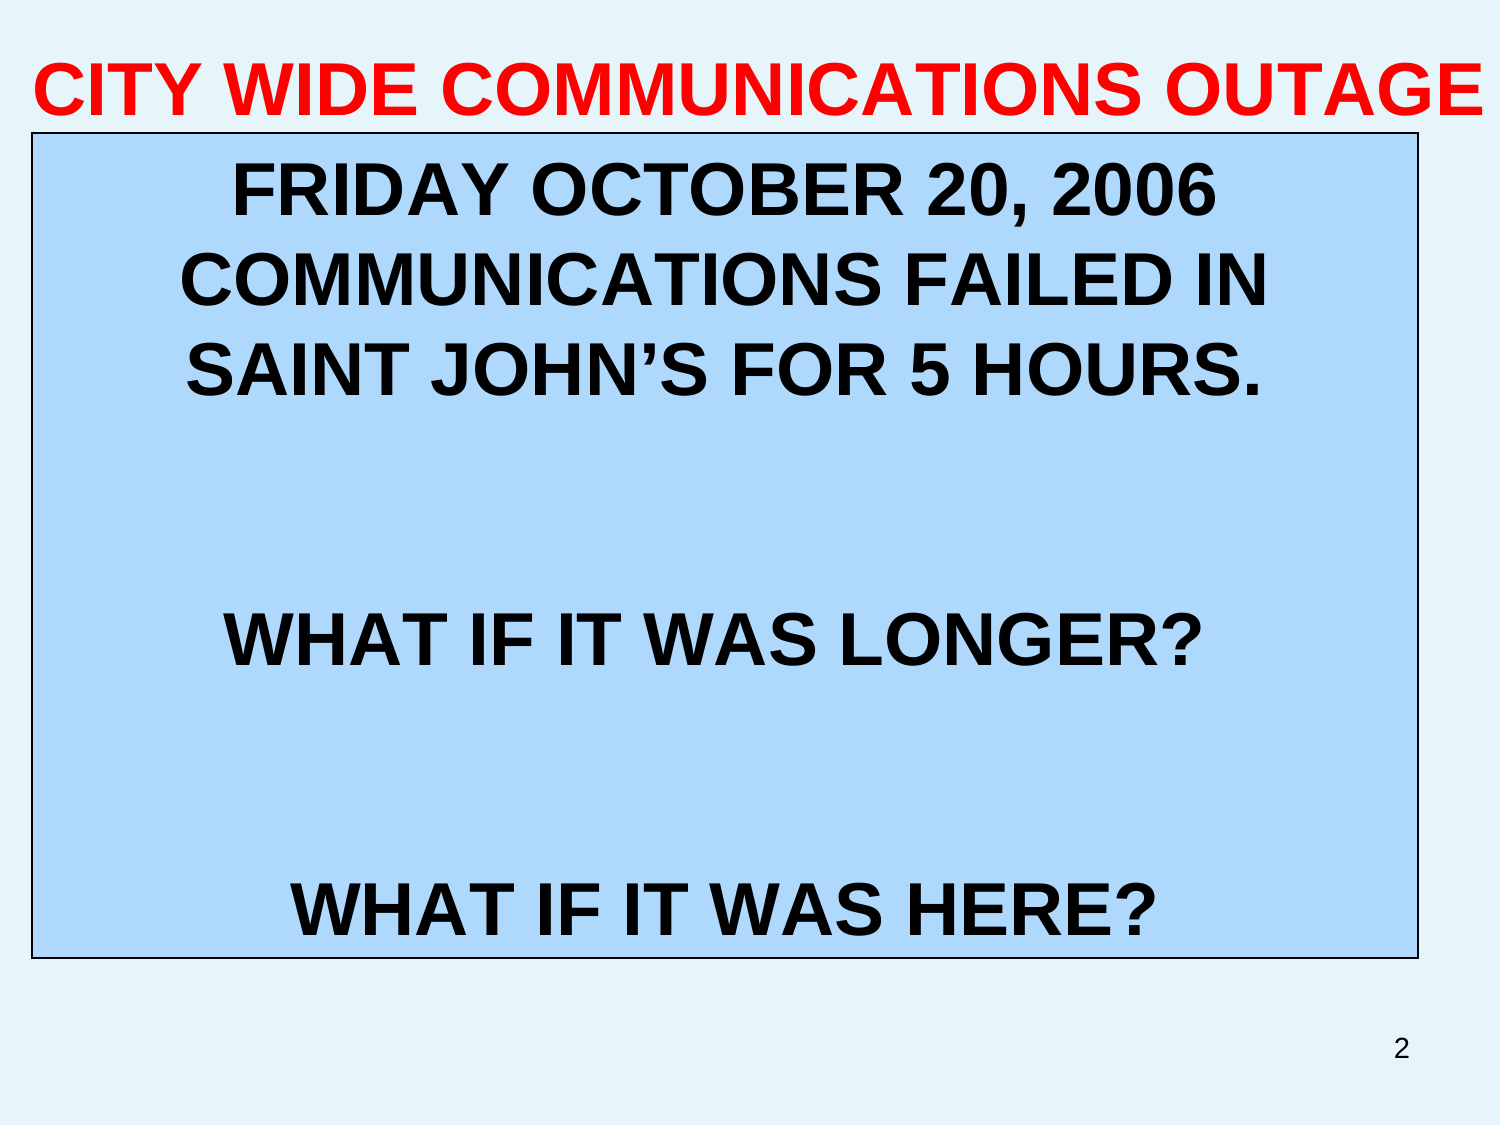

CITY WIDE COMMUNICATIONS OUTAGE
FRIDAY OCTOBER 20, 2006 COMMUNICATIONS FAILED IN
 SAINT JOHN’S FOR 5 HOURS.
WHAT IF IT WAS LONGER?
WHAT IF IT WAS HERE?
2